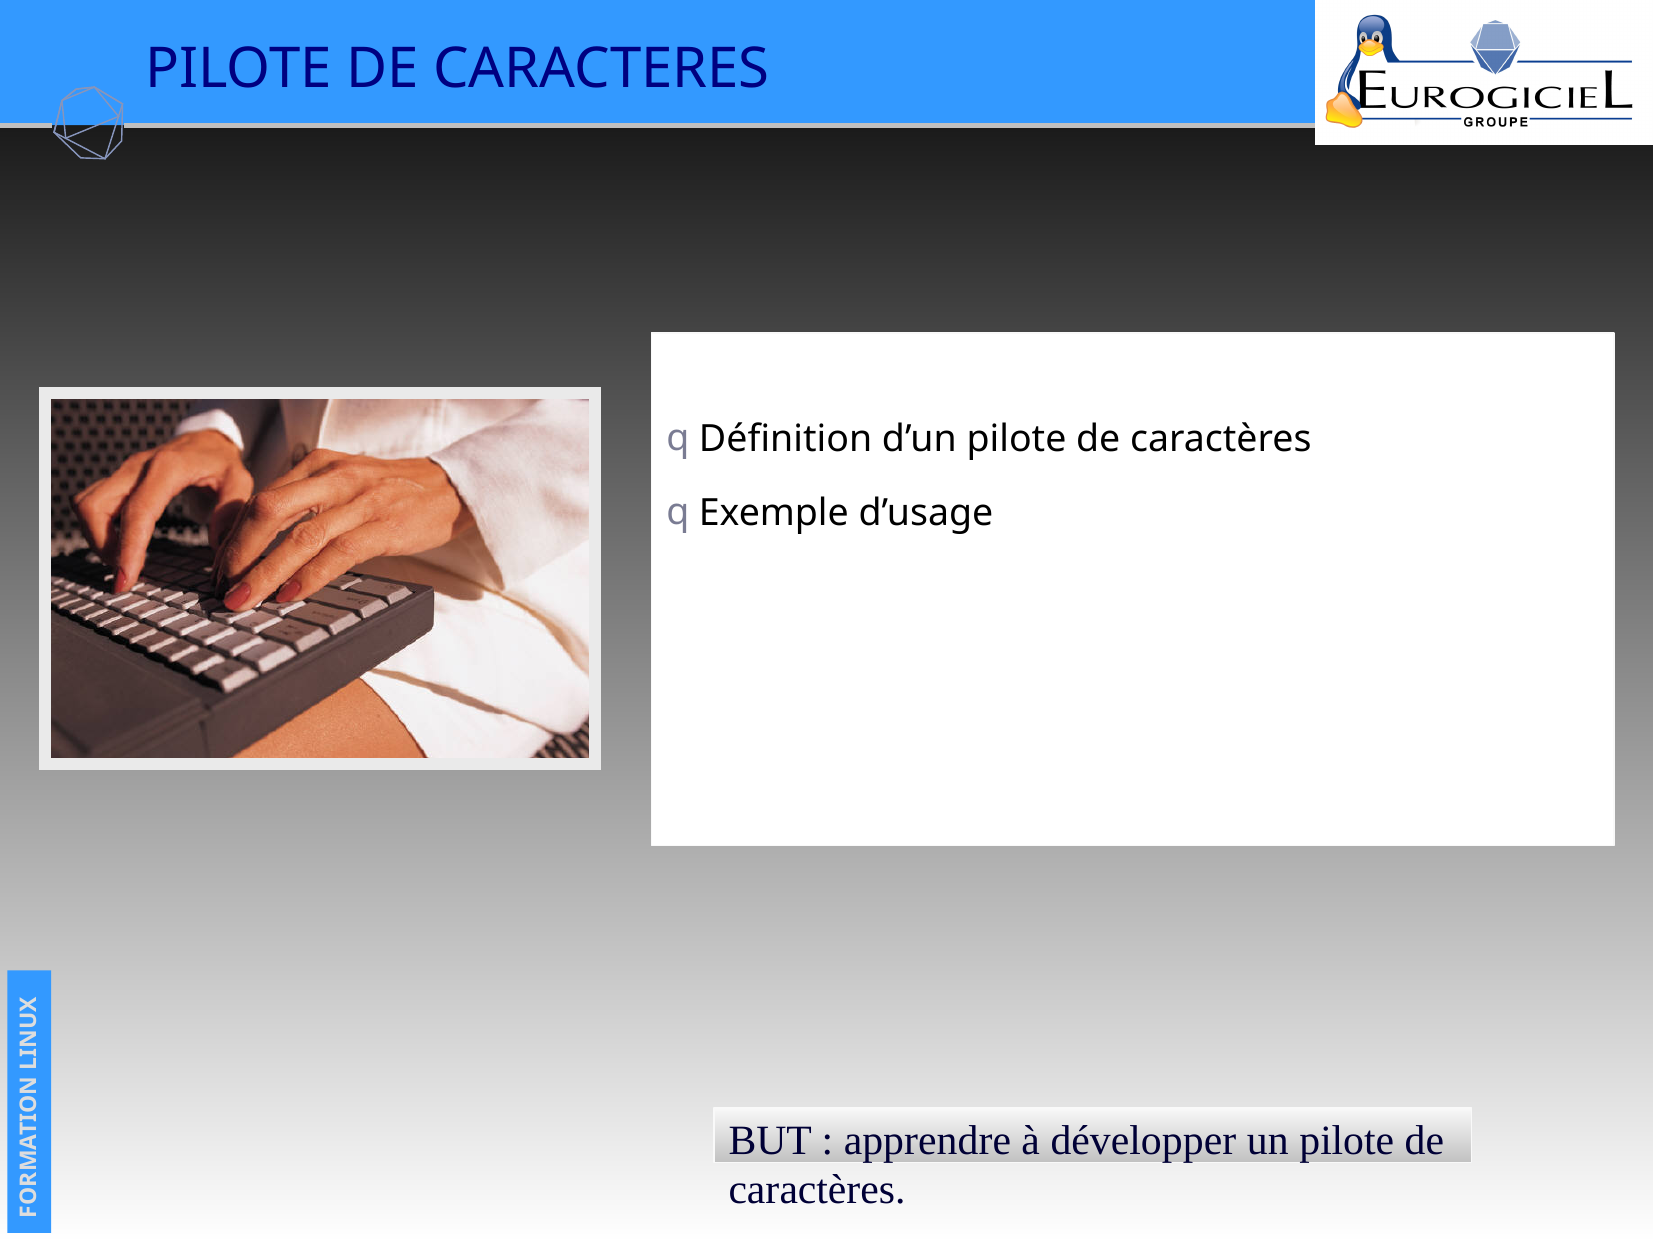

# PILOTE DE CARACTERES
 Définition d’un pilote de caractères
 Exemple d’usage
BUT : apprendre à développer un pilote de caractères.